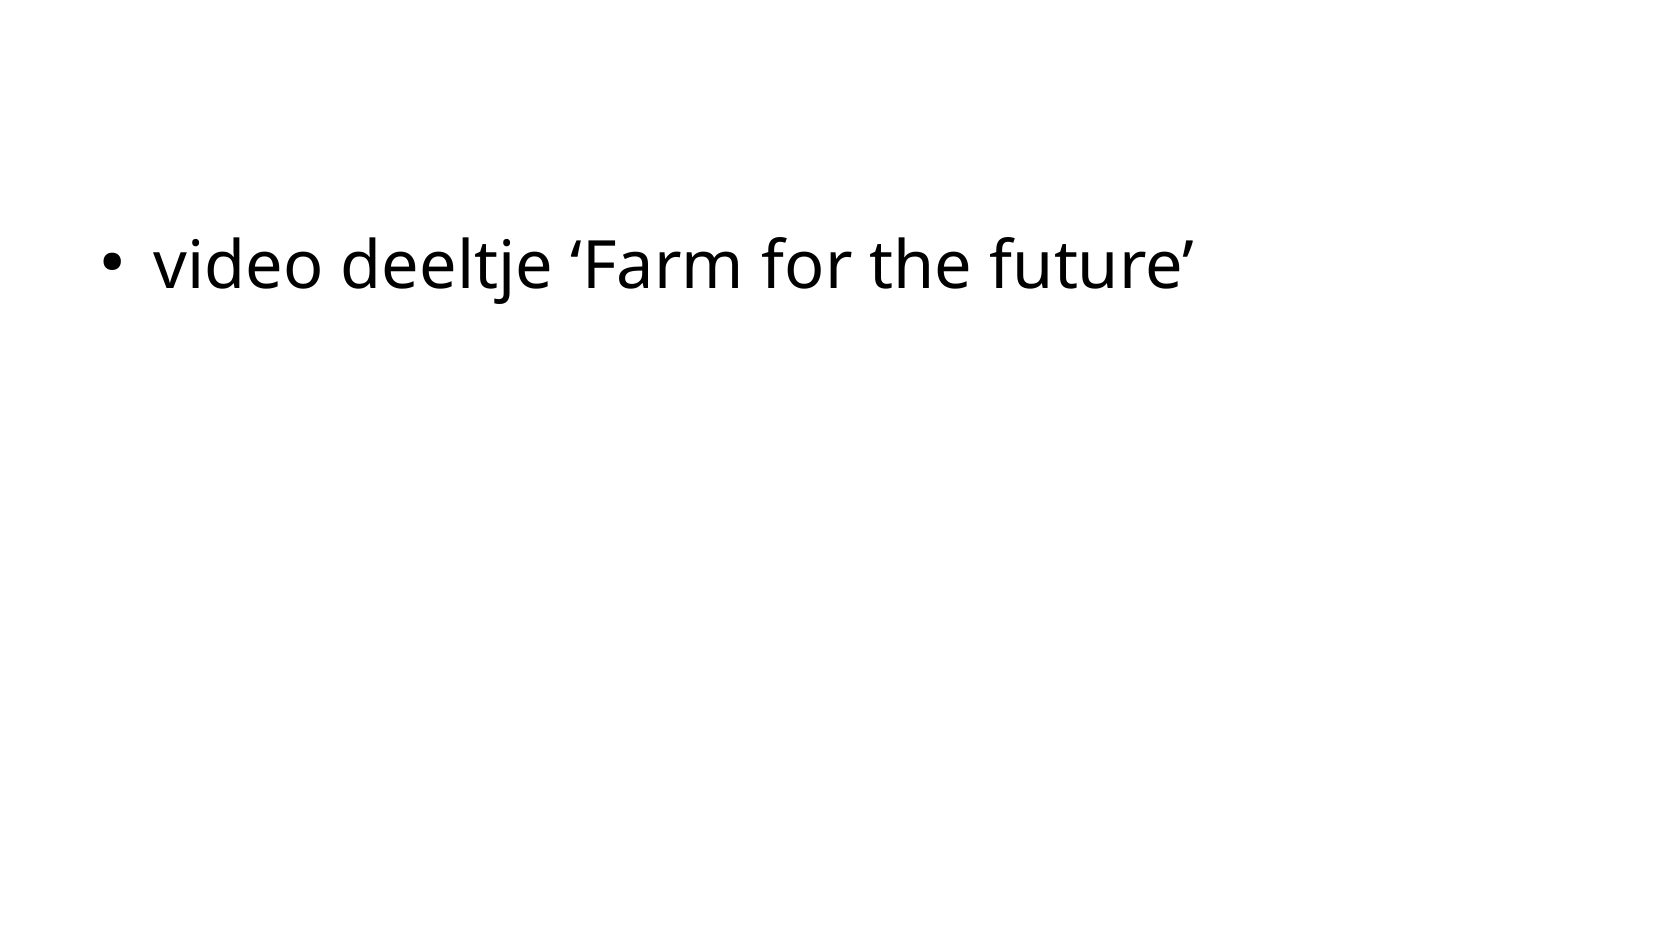

#
video deeltje ‘Farm for the future’